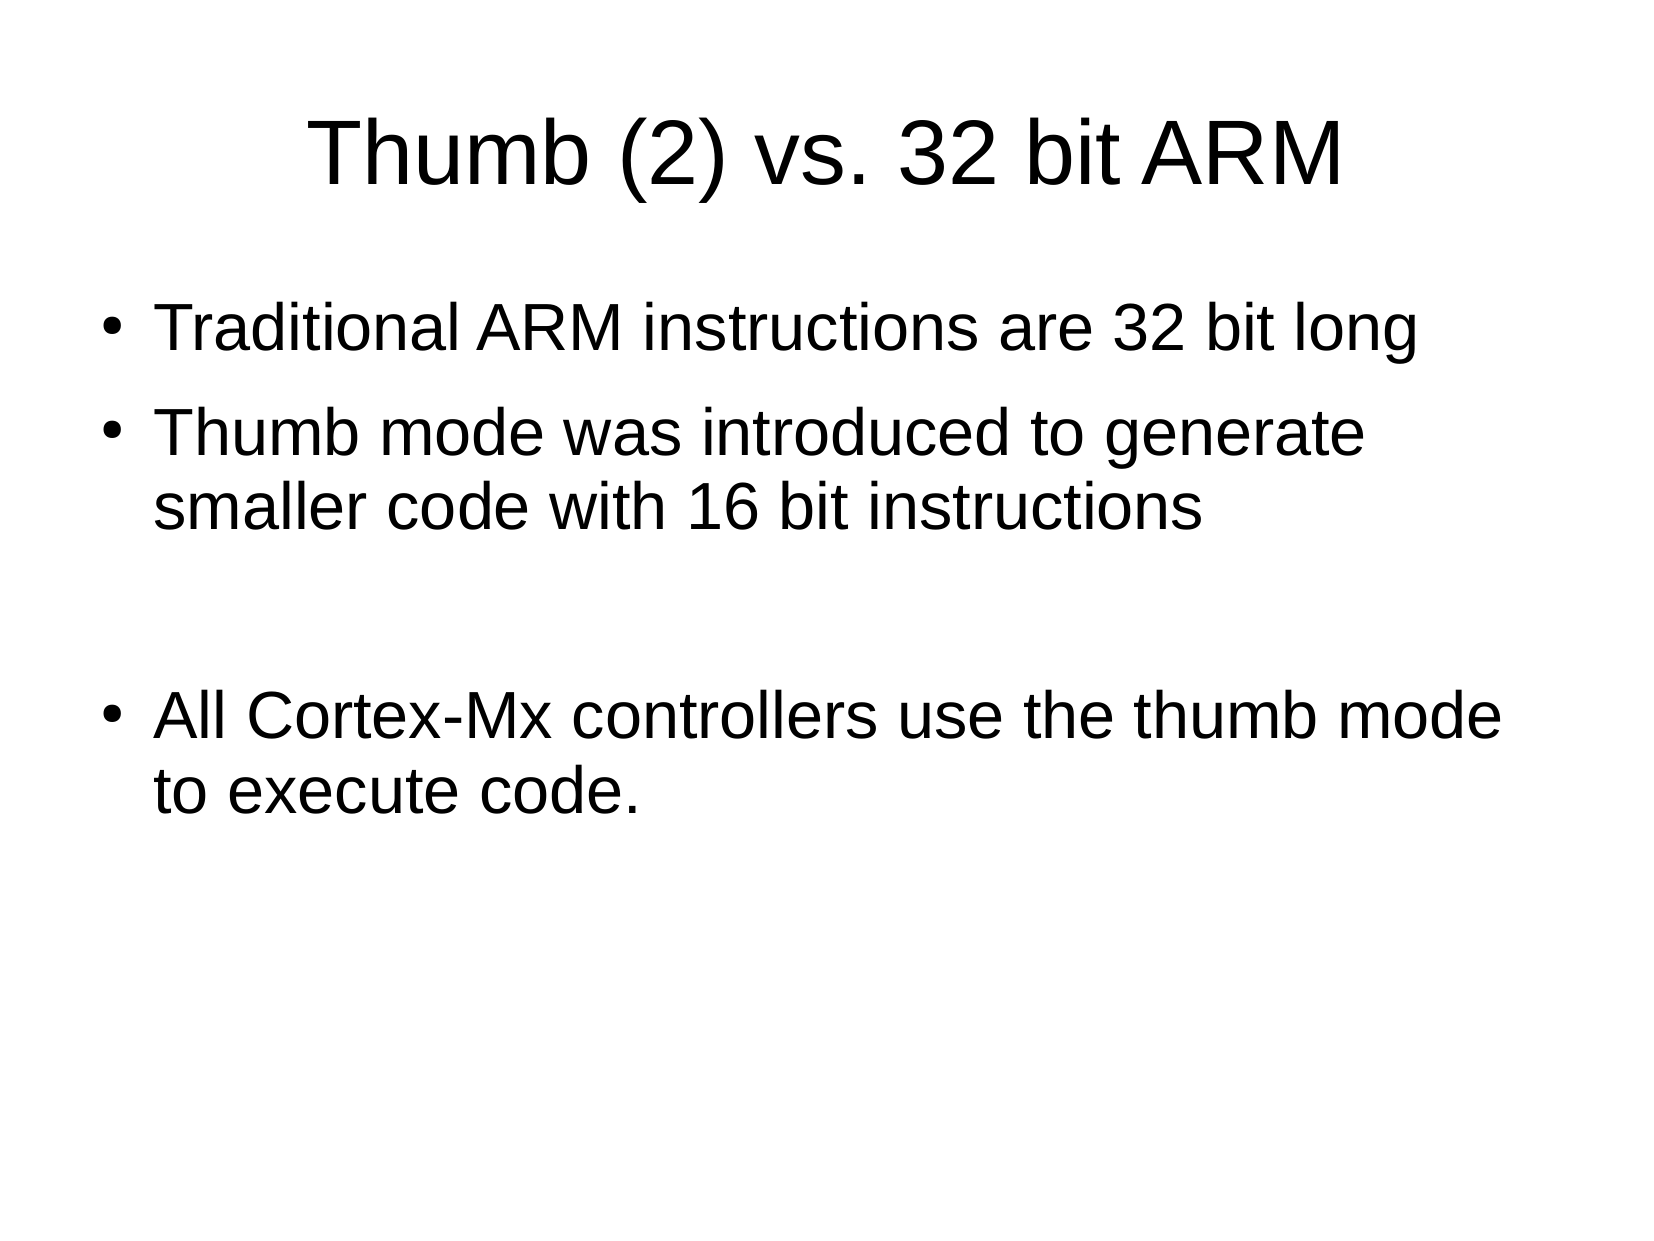

# Thumb (2) vs. 32 bit ARM
Traditional ARM instructions are 32 bit long
Thumb mode was introduced to generate smaller code with 16 bit instructions
All Cortex-Mx controllers use the thumb mode to execute code.